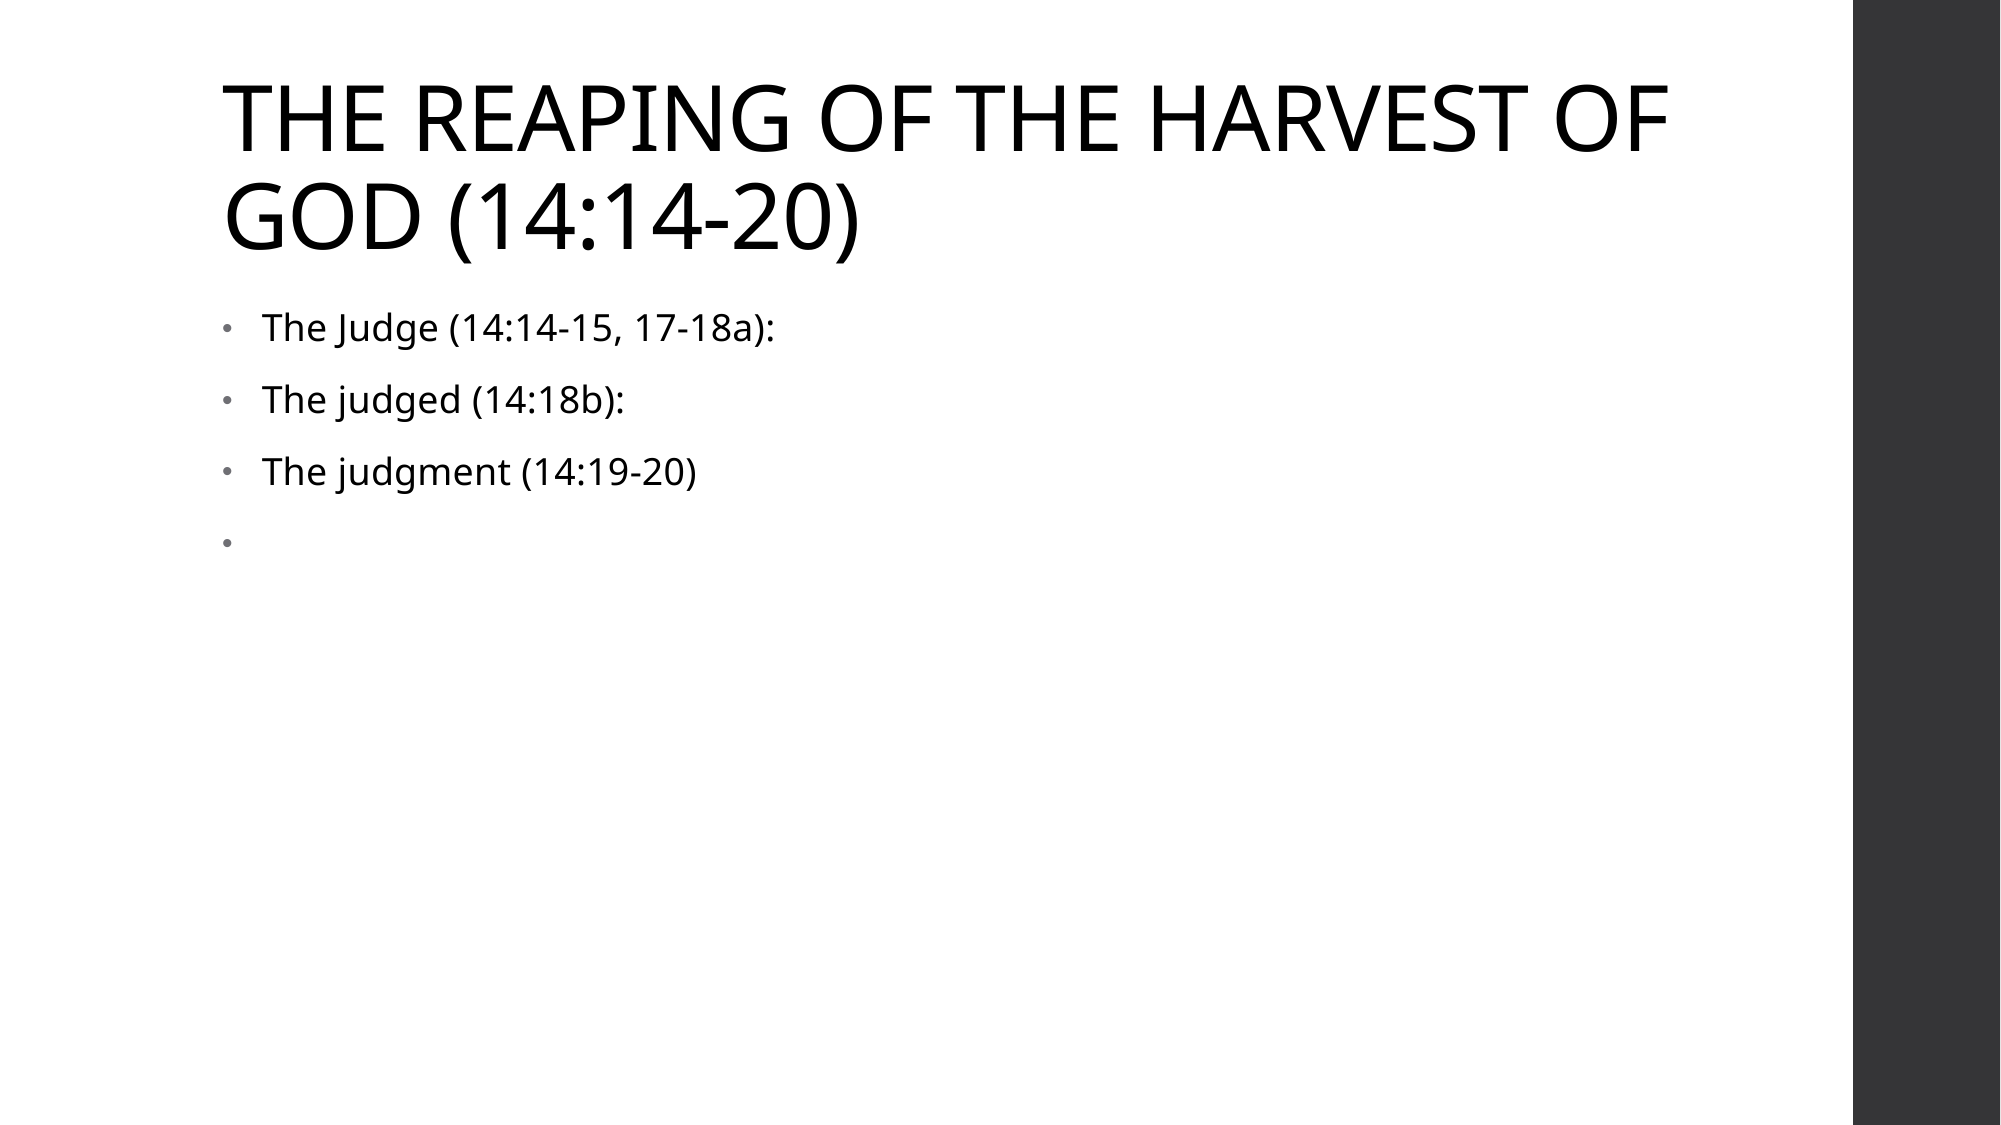

# THE REAPING OF THE HARVEST OF GOD (14:14-20)
 The Judge (14:14-15, 17-18a):
 The judged (14:18b):
 The judgment (14:19-20)